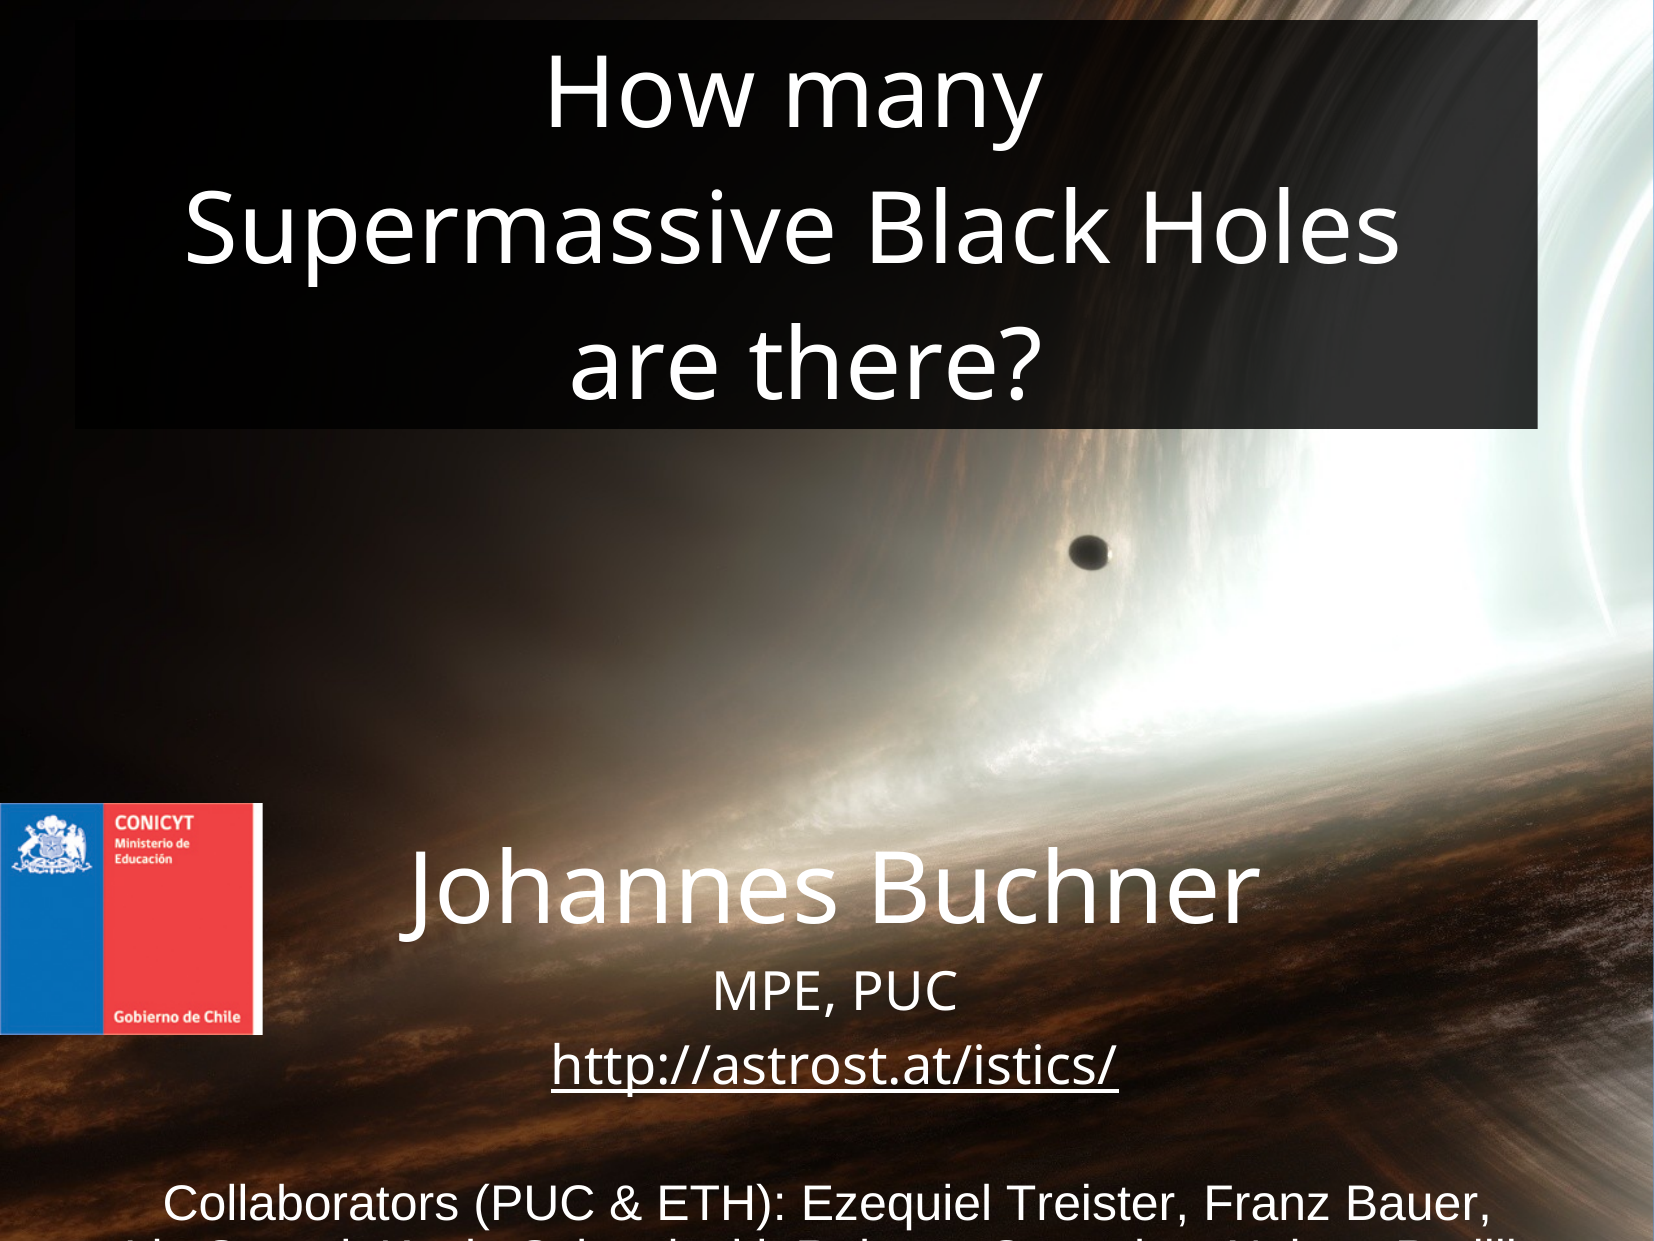

How many
Supermassive Black Holes
are there?
# Johannes Buchner
MPE, PUC
http://astrost.at/istics/
Collaborators (PUC & ETH): Ezequiel Treister, Franz Bauer,
Lia Sartori, Kevin Schawinski, Roberto Gonzalez, Nelson Padilla